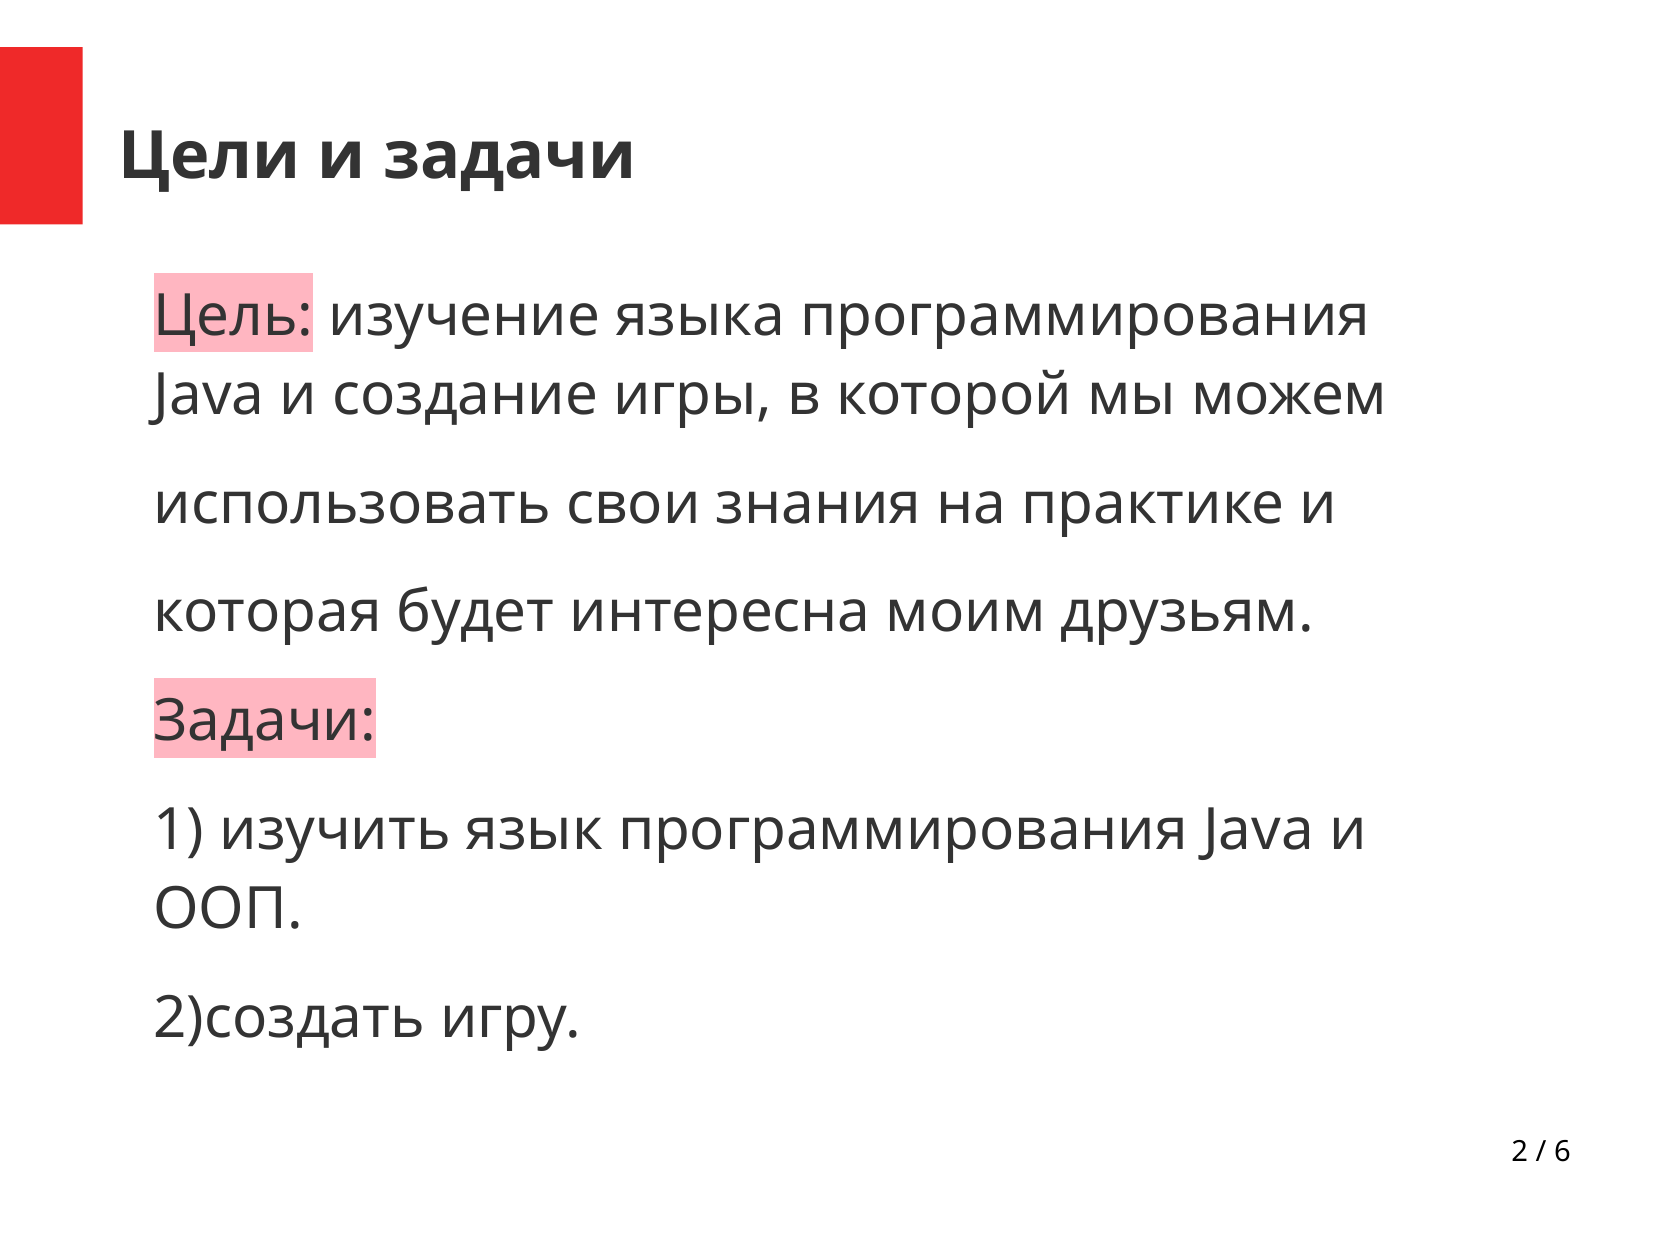

# Цели и задачи
Цель: изучение языка программирования Java и создание игры, в которой мы можем
использовать свои знания на практике и
которая будет интересна моим друзьям.
Задачи:
1) изучить язык программирования Java и ООП.
2)создать игру.
2